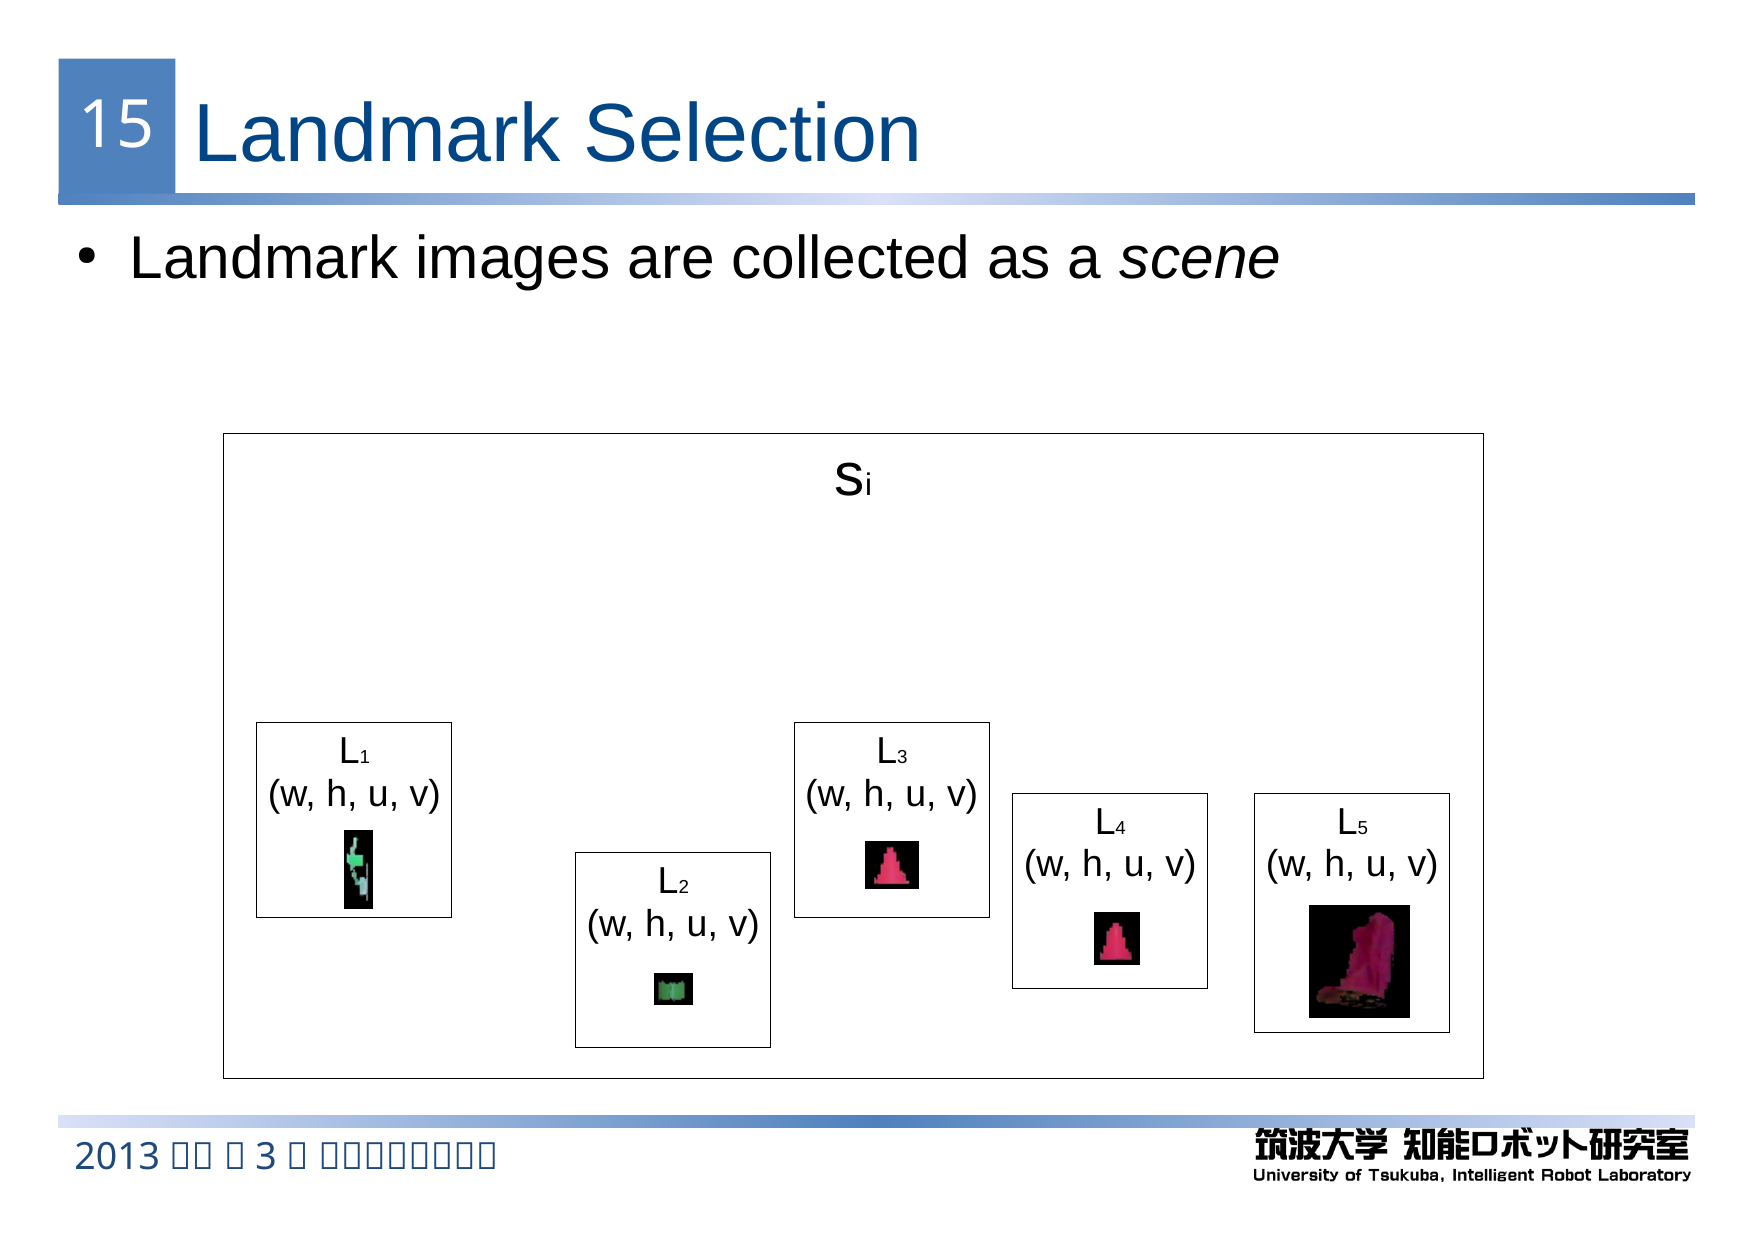

# Landmark Selection
Landmark images are collected as a scene
si
L1
(w, h, u, v)
L3
(w, h, u, v)
L4
(w, h, u, v)
L5
(w, h, u, v)
L2
(w, h, u, v)